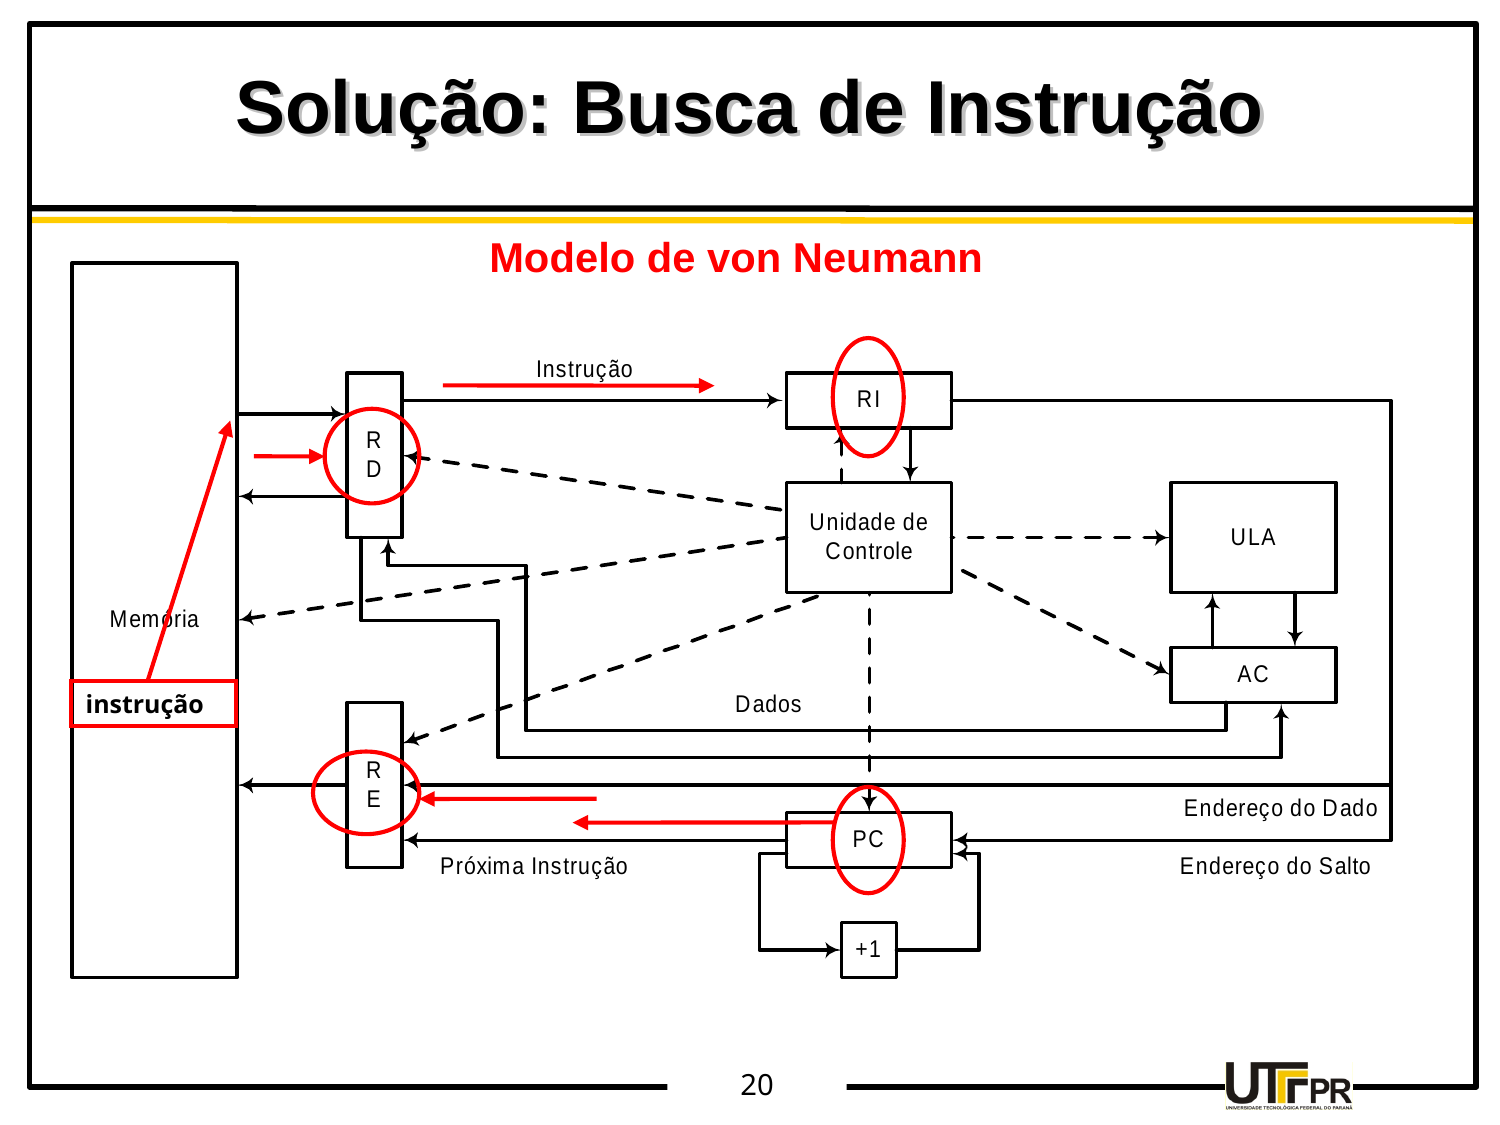

Solução: Busca de Instrução
# Modelo de von Neumann
instrução